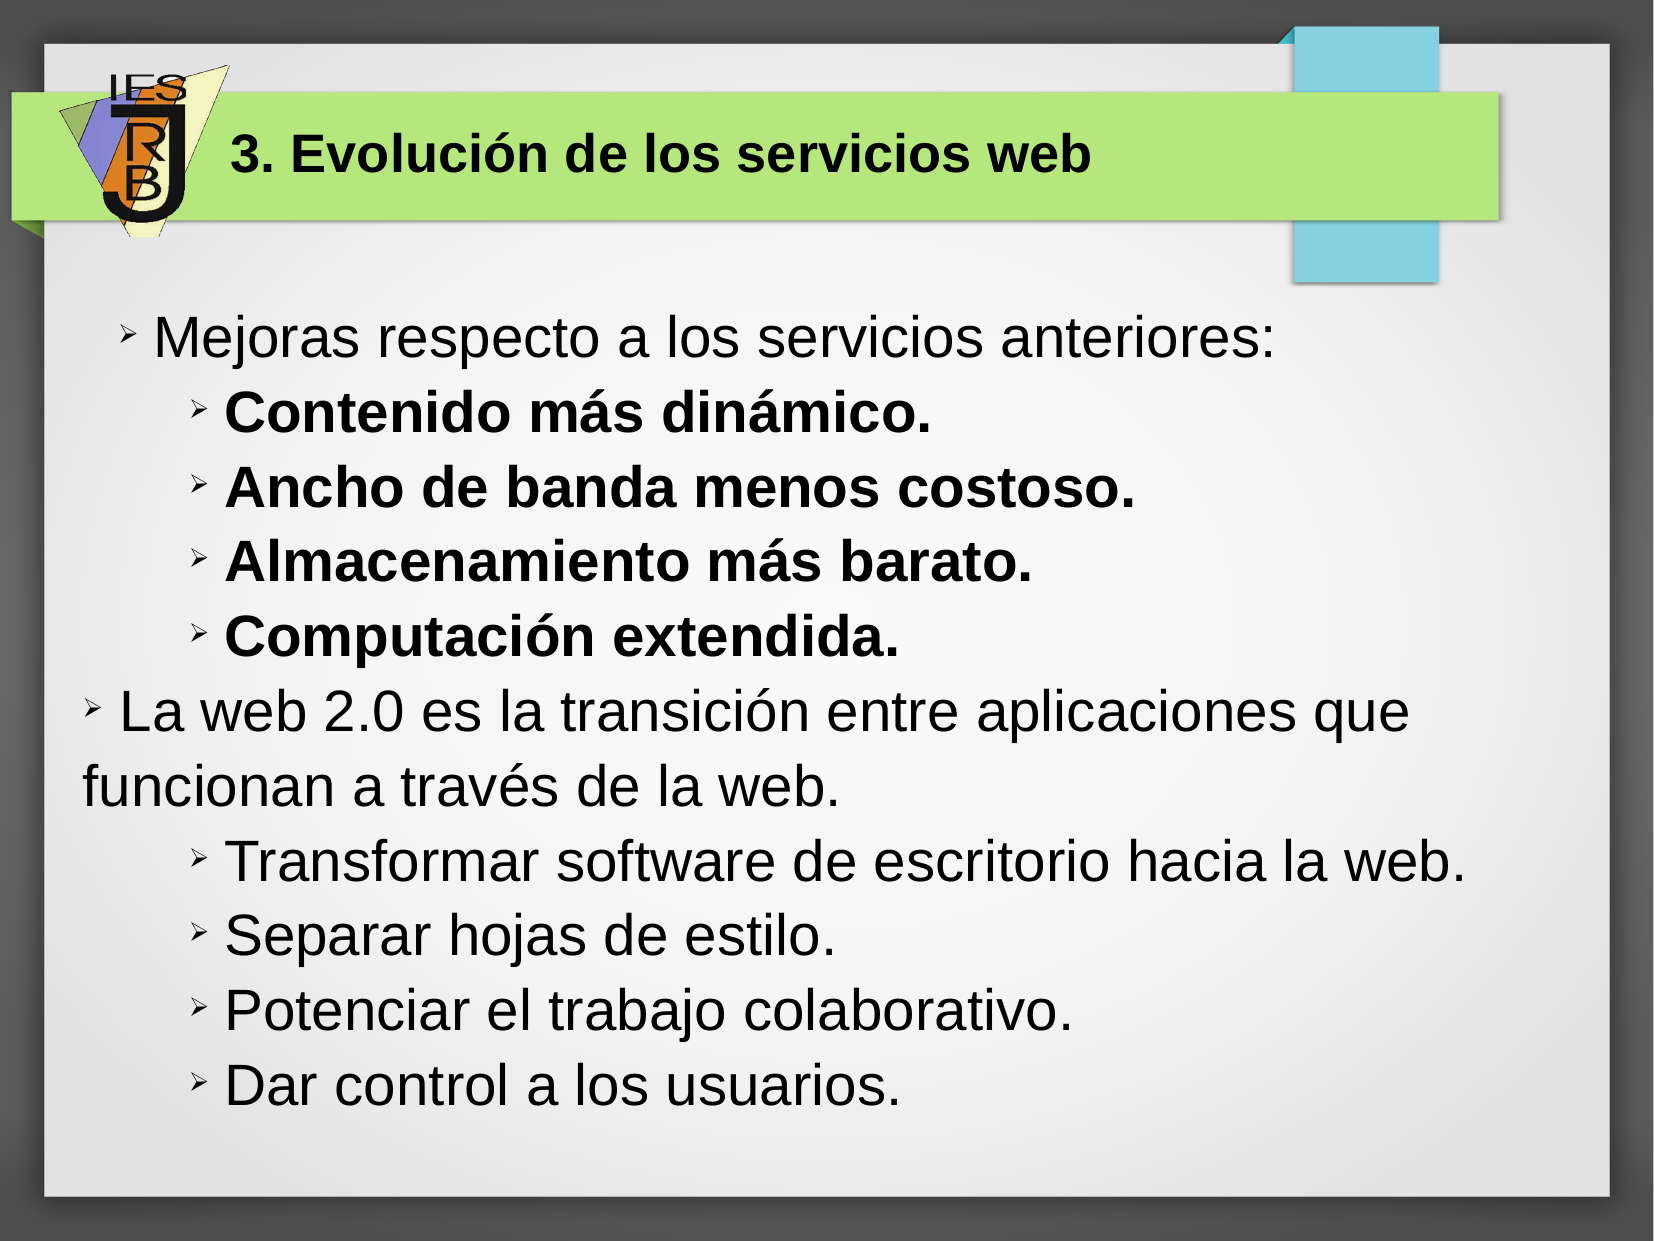

# 3. Evolución de los servicios web
Mejoras respecto a los servicios anteriores:
Contenido más dinámico.
Ancho de banda menos costoso.
Almacenamiento más barato.
Computación extendida.
 La web 2.0 es la transición entre aplicaciones que funcionan a través de la web.
Transformar software de escritorio hacia la web.
Separar hojas de estilo.
Potenciar el trabajo colaborativo.
Dar control a los usuarios.